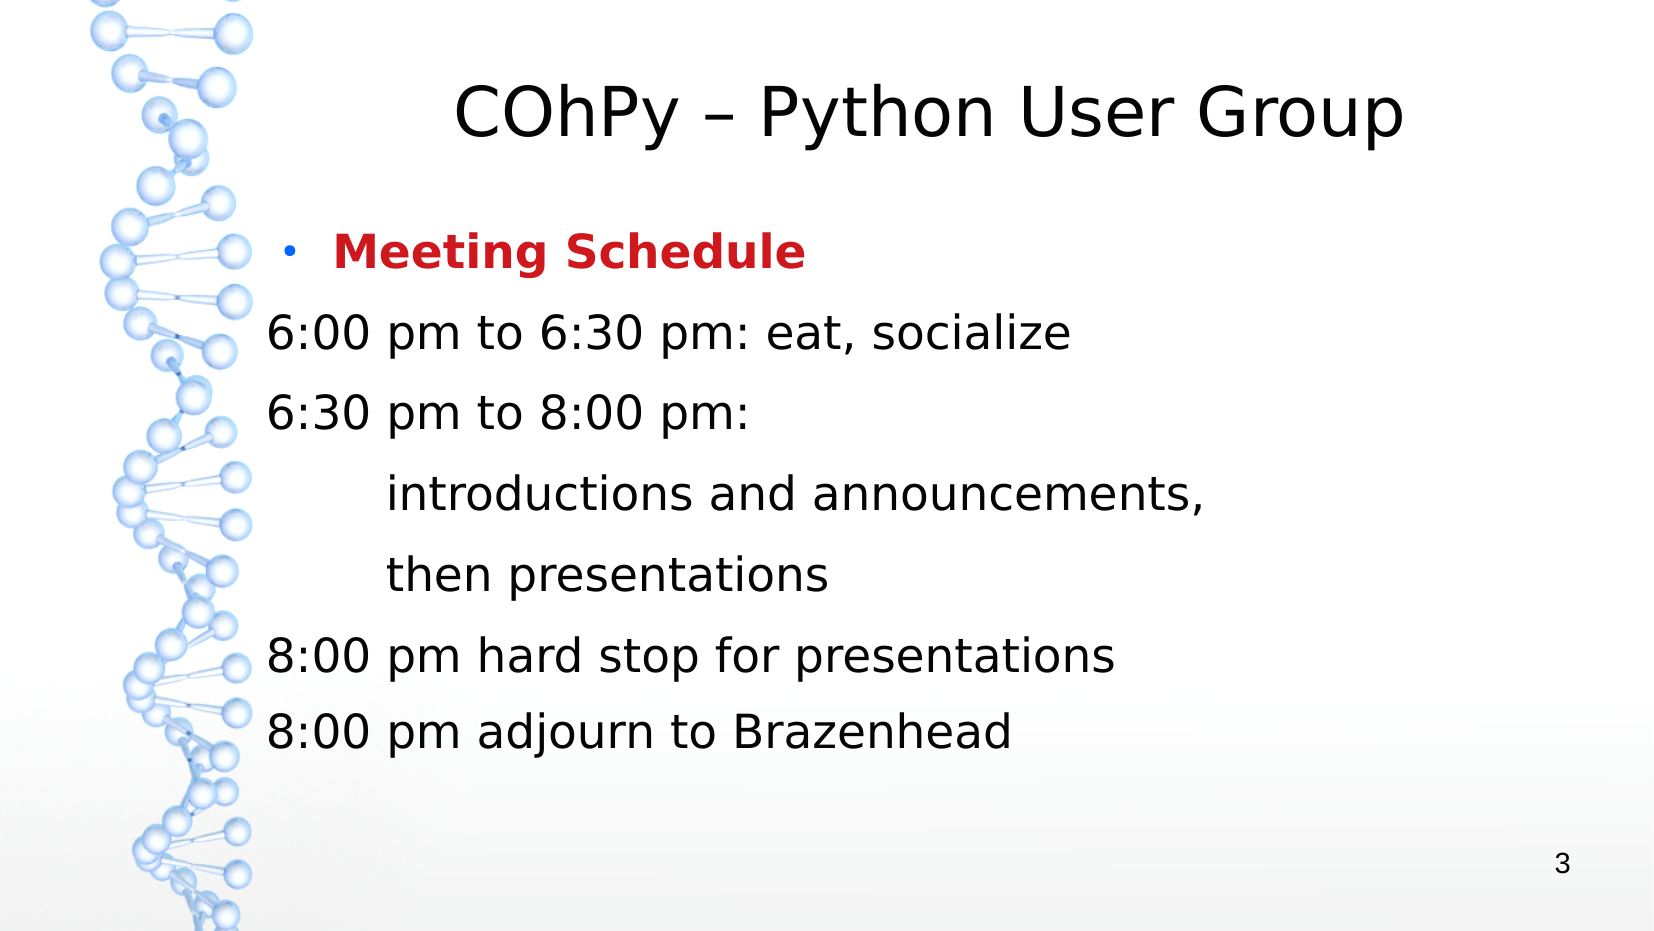

# COhPy – Python User Group
Meeting Schedule
6:00 pm to 6:30 pm: eat, socialize
6:30 pm to 8:00 pm:
 introductions and announcements,
 then presentations
8:00 pm hard stop for presentations
8:00 pm adjourn to Brazenhead
3